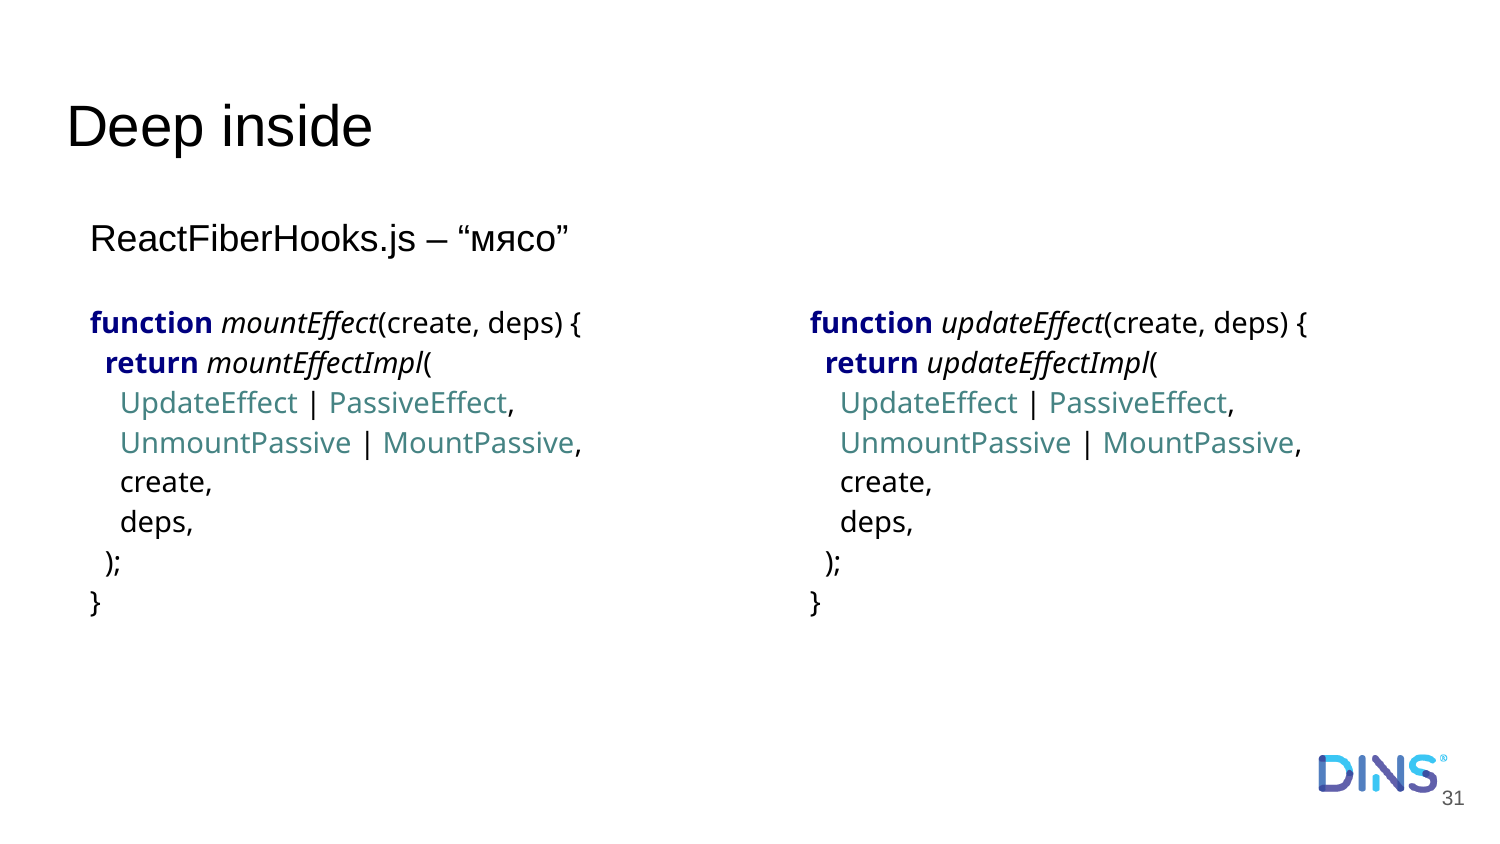

Deep inside
#
ReactFiberHooks.js – “мясо”
function mountEffect(create, deps) {
 return mountEffectImpl(
 UpdateEffect | PassiveEffect,
 UnmountPassive | MountPassive,
 create,
 deps,
 );
}
function updateEffect(create, deps) {
 return updateEffectImpl(
 UpdateEffect | PassiveEffect,
 UnmountPassive | MountPassive,
 create,
 deps,
 );
}
31